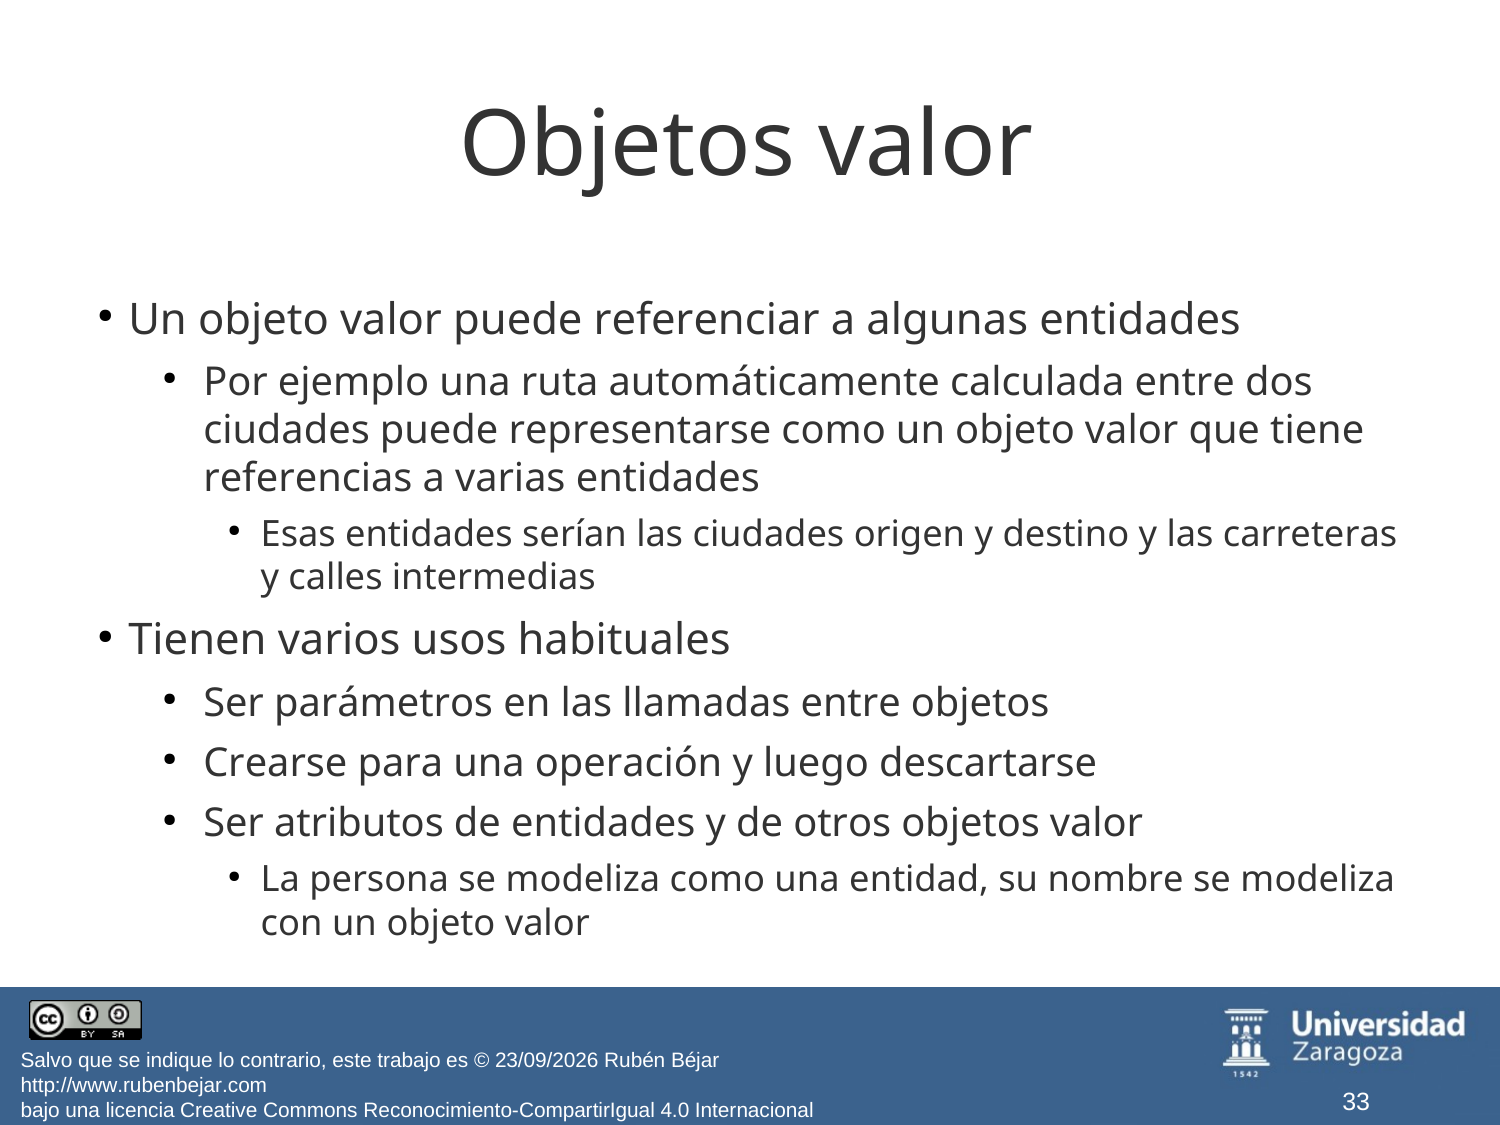

# Objetos valor
Un objeto valor puede referenciar a algunas entidades
Por ejemplo una ruta automáticamente calculada entre dos ciudades puede representarse como un objeto valor que tiene referencias a varias entidades
Esas entidades serían las ciudades origen y destino y las carreteras y calles intermedias
Tienen varios usos habituales
Ser parámetros en las llamadas entre objetos
Crearse para una operación y luego descartarse
Ser atributos de entidades y de otros objetos valor
La persona se modeliza como una entidad, su nombre se modeliza con un objeto valor